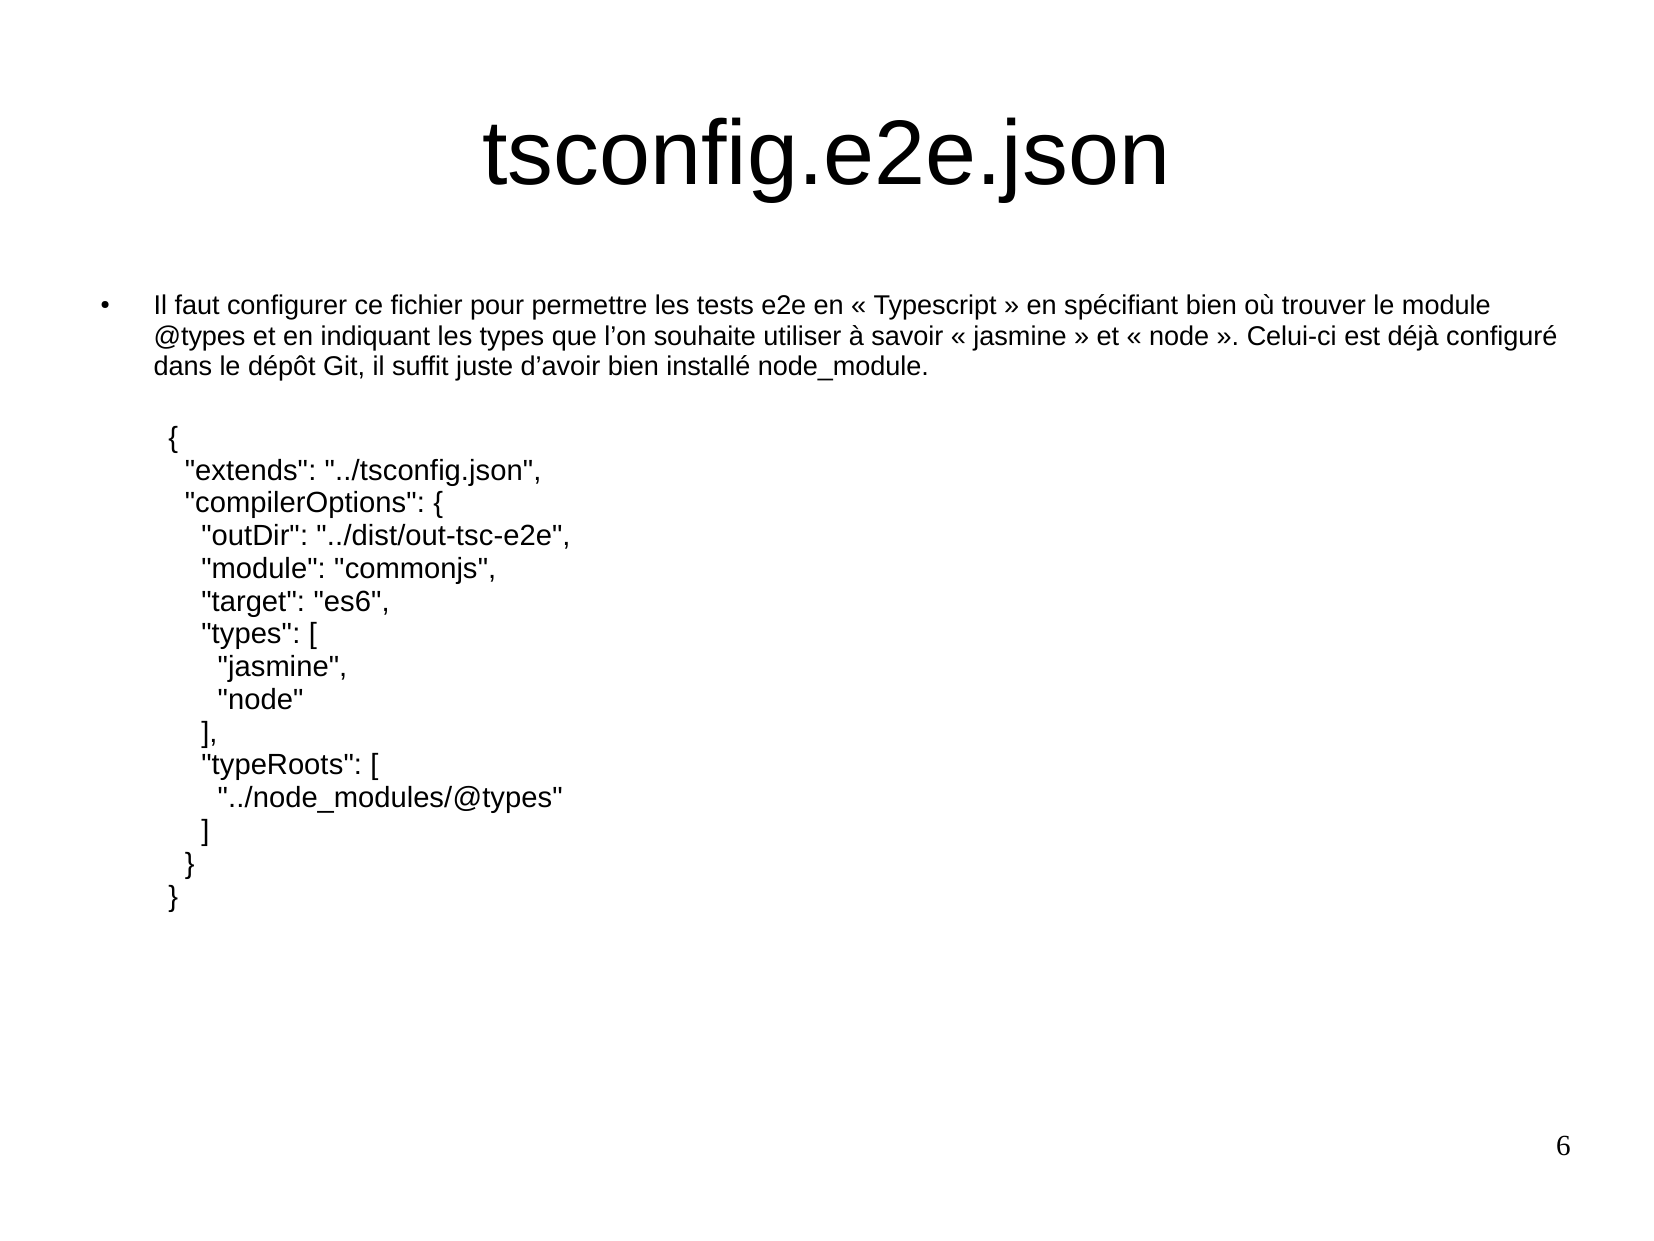

# tsconfig.e2e.json
Il faut configurer ce fichier pour permettre les tests e2e en « Typescript » en spécifiant bien où trouver le module @types et en indiquant les types que l’on souhaite utiliser à savoir « jasmine » et « node ». Celui-ci est déjà configuré dans le dépôt Git, il suffit juste d’avoir bien installé node_module.
{
 "extends": "../tsconfig.json",
 "compilerOptions": {
 "outDir": "../dist/out-tsc-e2e",
 "module": "commonjs",
 "target": "es6",
 "types": [
 "jasmine",
 "node"
 ],
 "typeRoots": [
 "../node_modules/@types"
 ]
 }
}
6